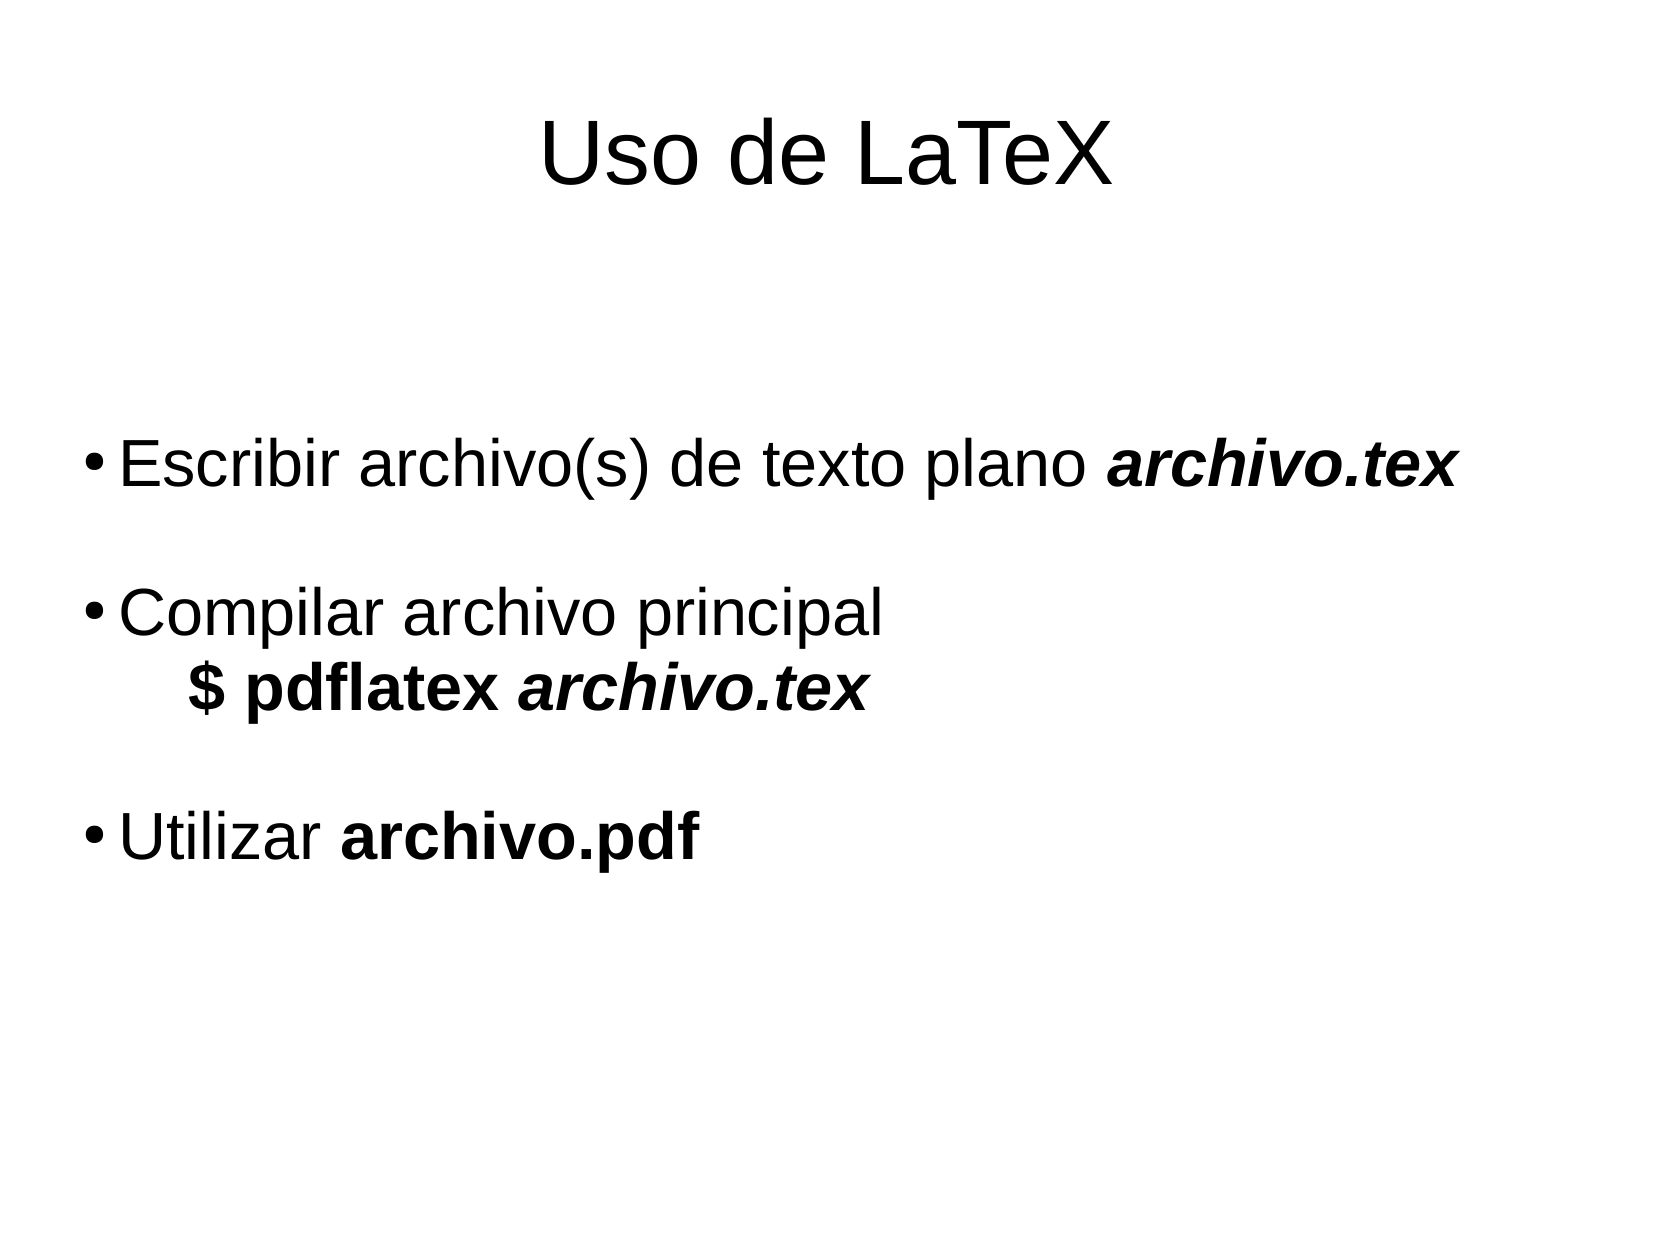

# Uso de LaTeX
Escribir archivo(s) de texto plano archivo.tex
Compilar archivo principal
$ pdflatex archivo.tex
Utilizar archivo.pdf